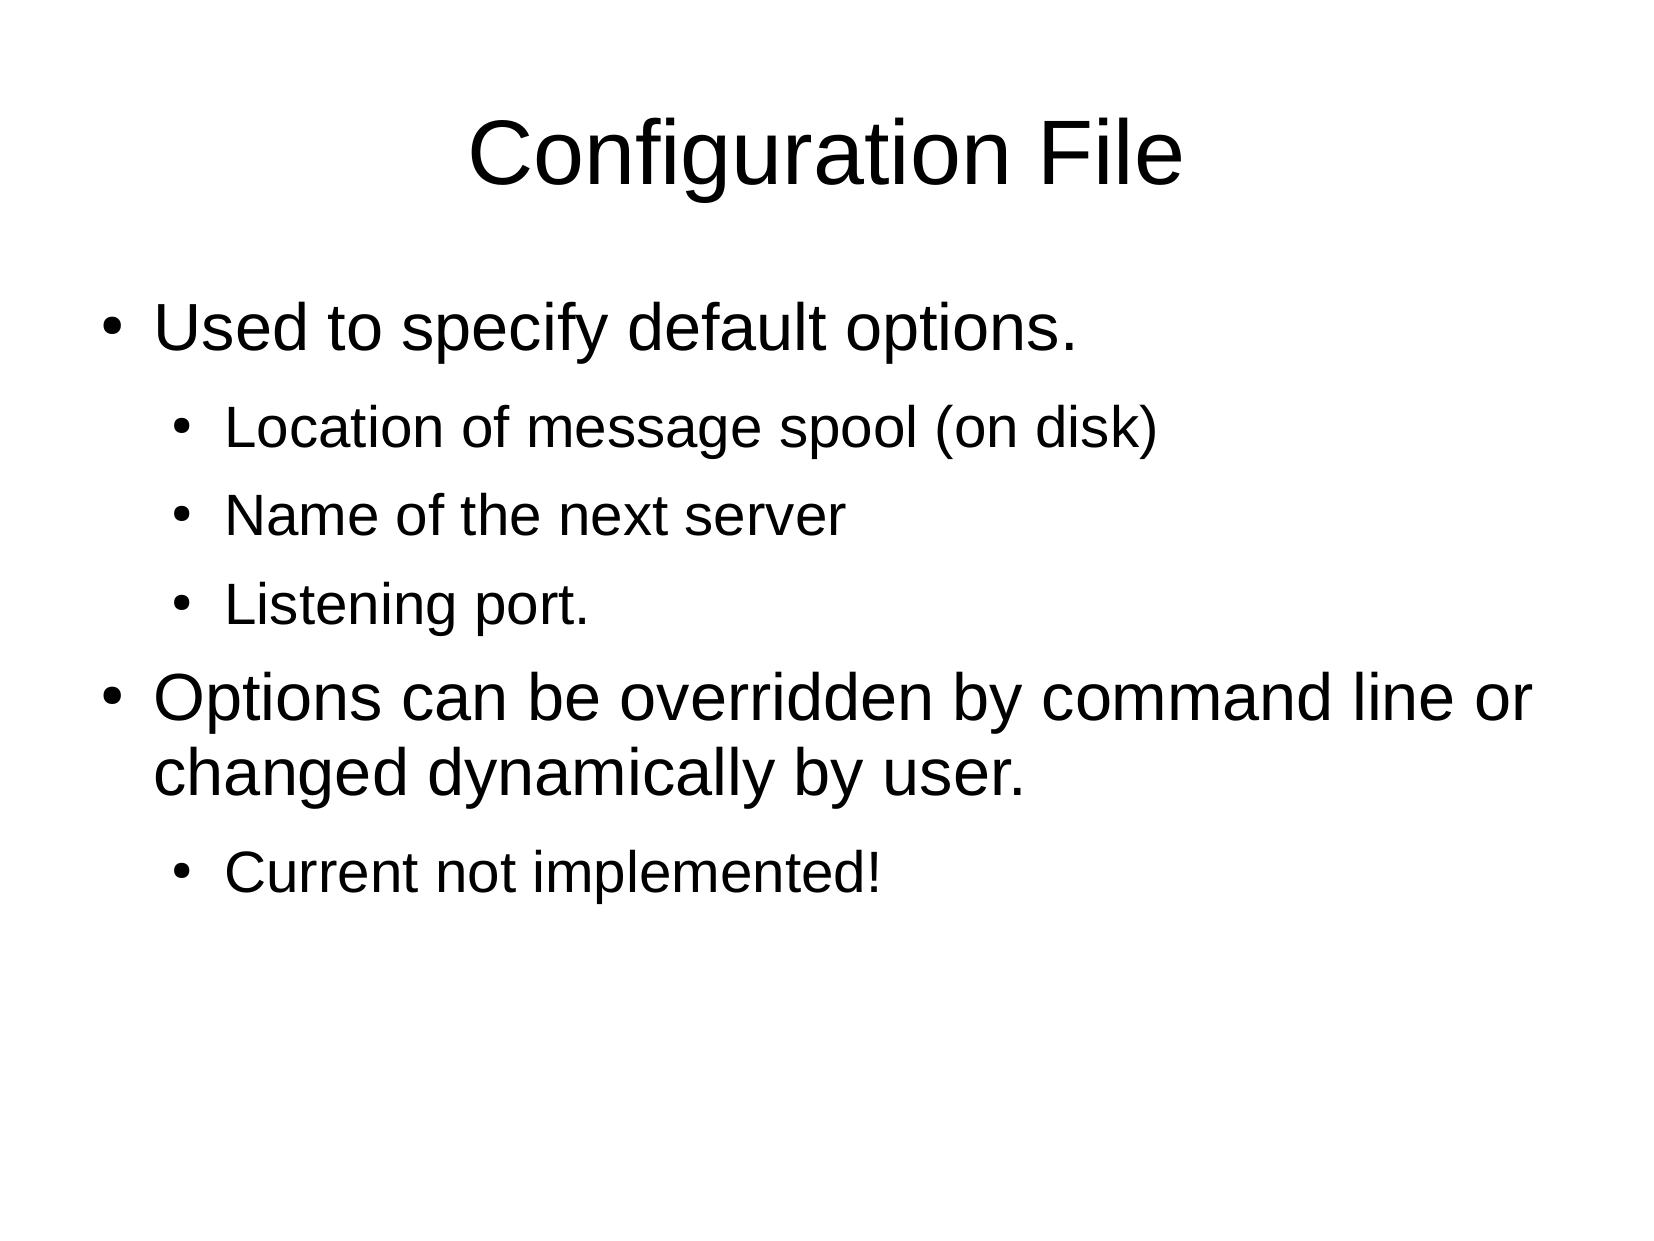

# Configuration File
Used to specify default options.
Location of message spool (on disk)
Name of the next server
Listening port.
Options can be overridden by command line or changed dynamically by user.
Current not implemented!